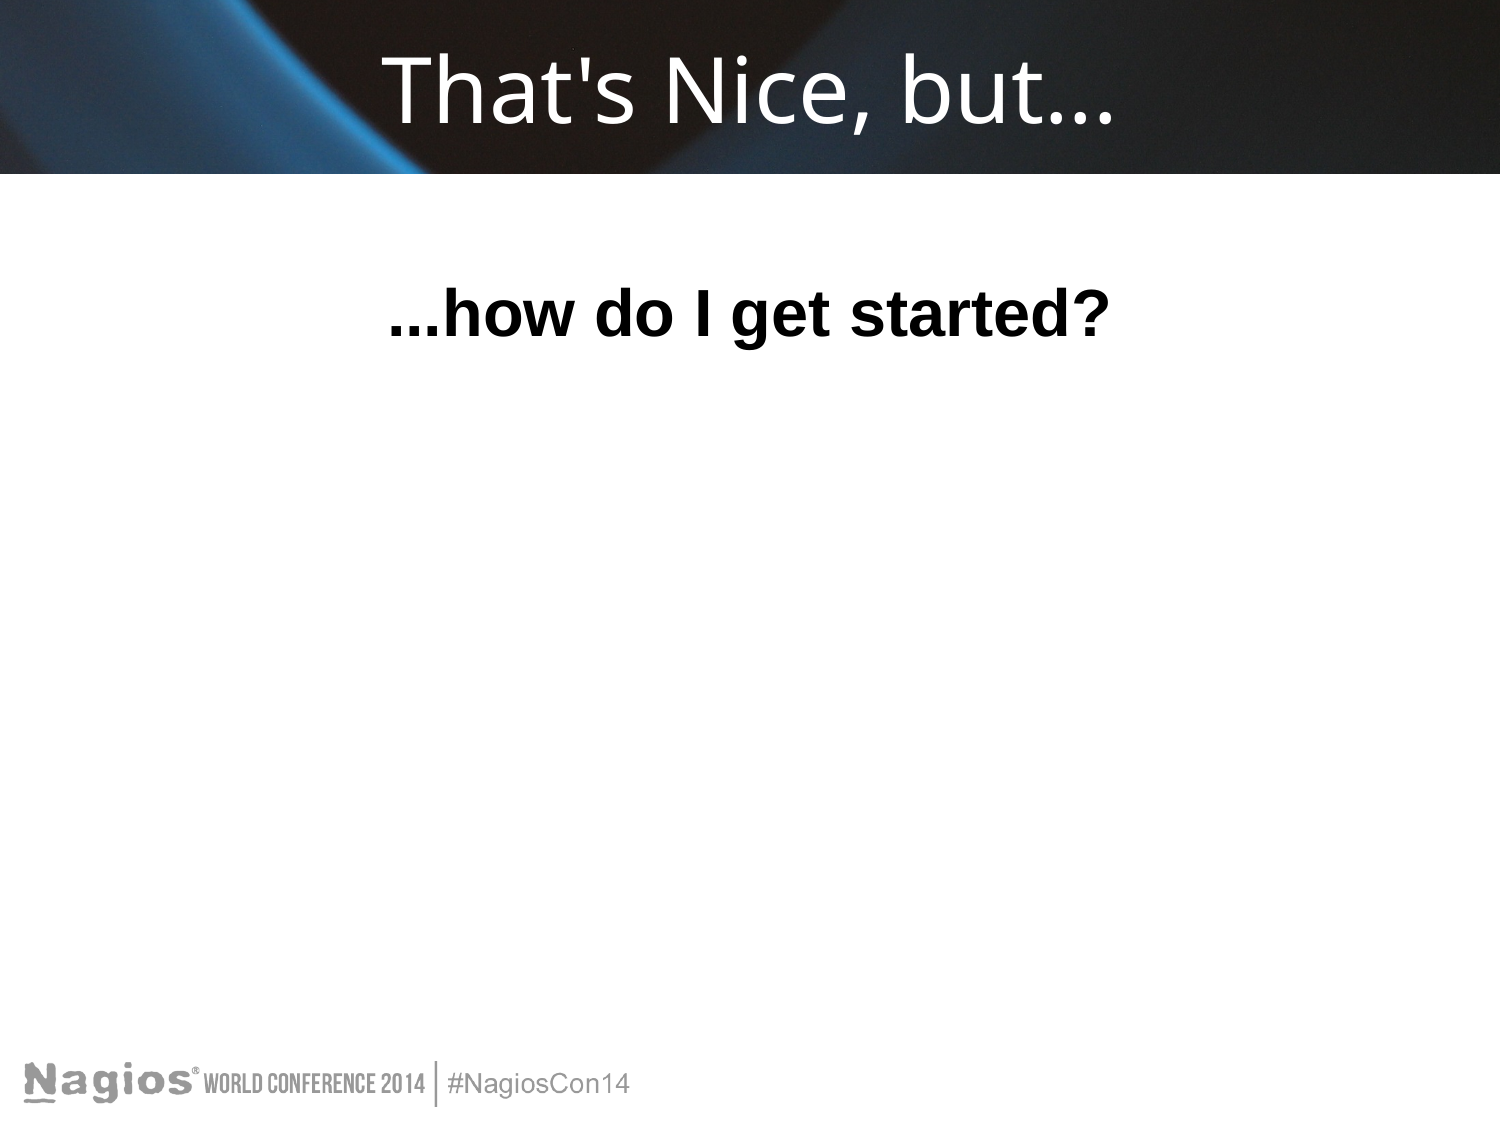

# That's Nice, but...
...how do I get started?